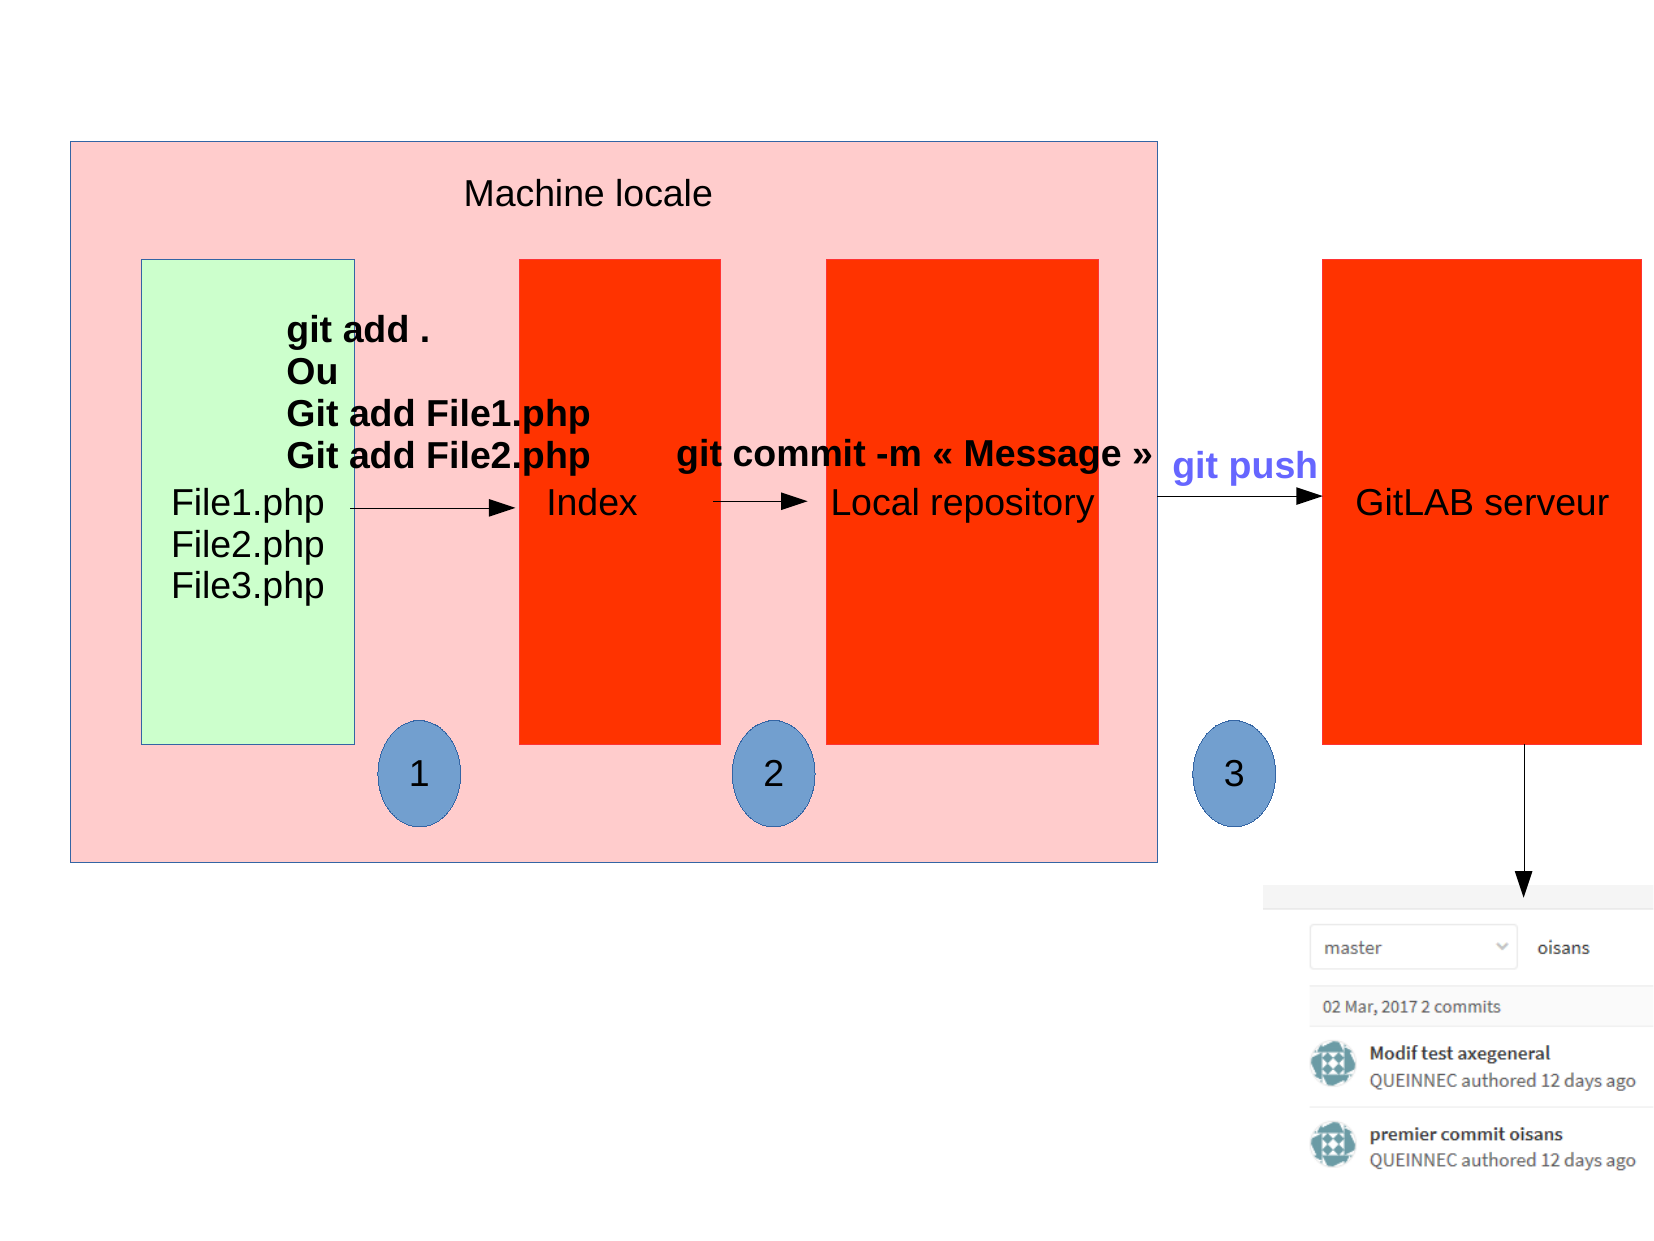

Machine locale
File1.php
File2.php
File3.php
Index
Local repository
GitLAB serveur
git add .
Ou
Git add File1.php
Git add File2.php
git commit -m « Message »
git push
1
2
3